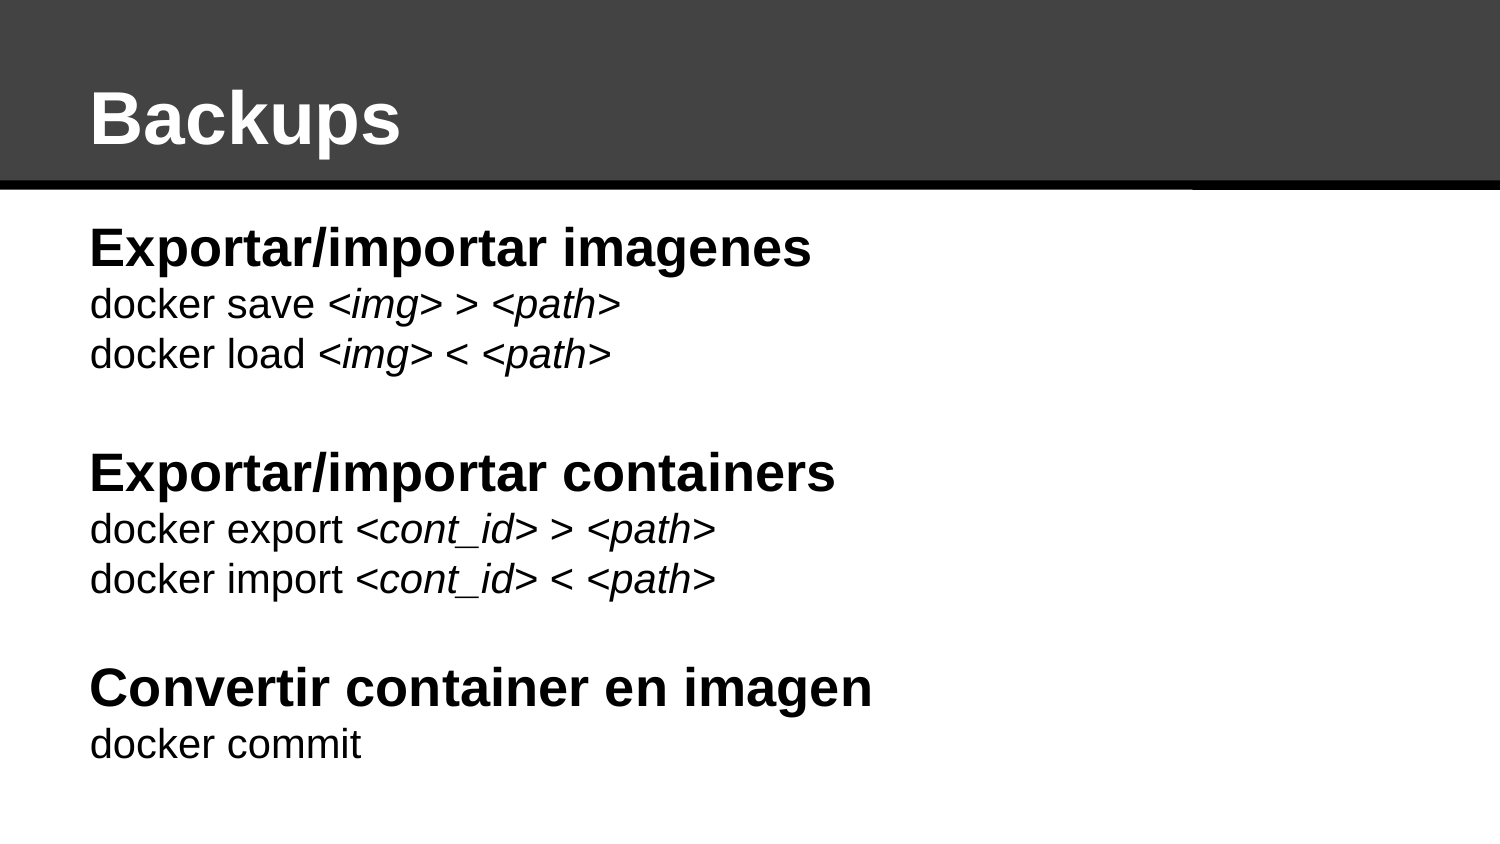

Backups
Exportar/importar imagenes
docker save <img> > <path>
docker load <img> < <path>
​Exportar/importar containers
docker export <cont_id> > <path>
docker import <cont_id> < <path>
Convertir container en imagen
docker commit